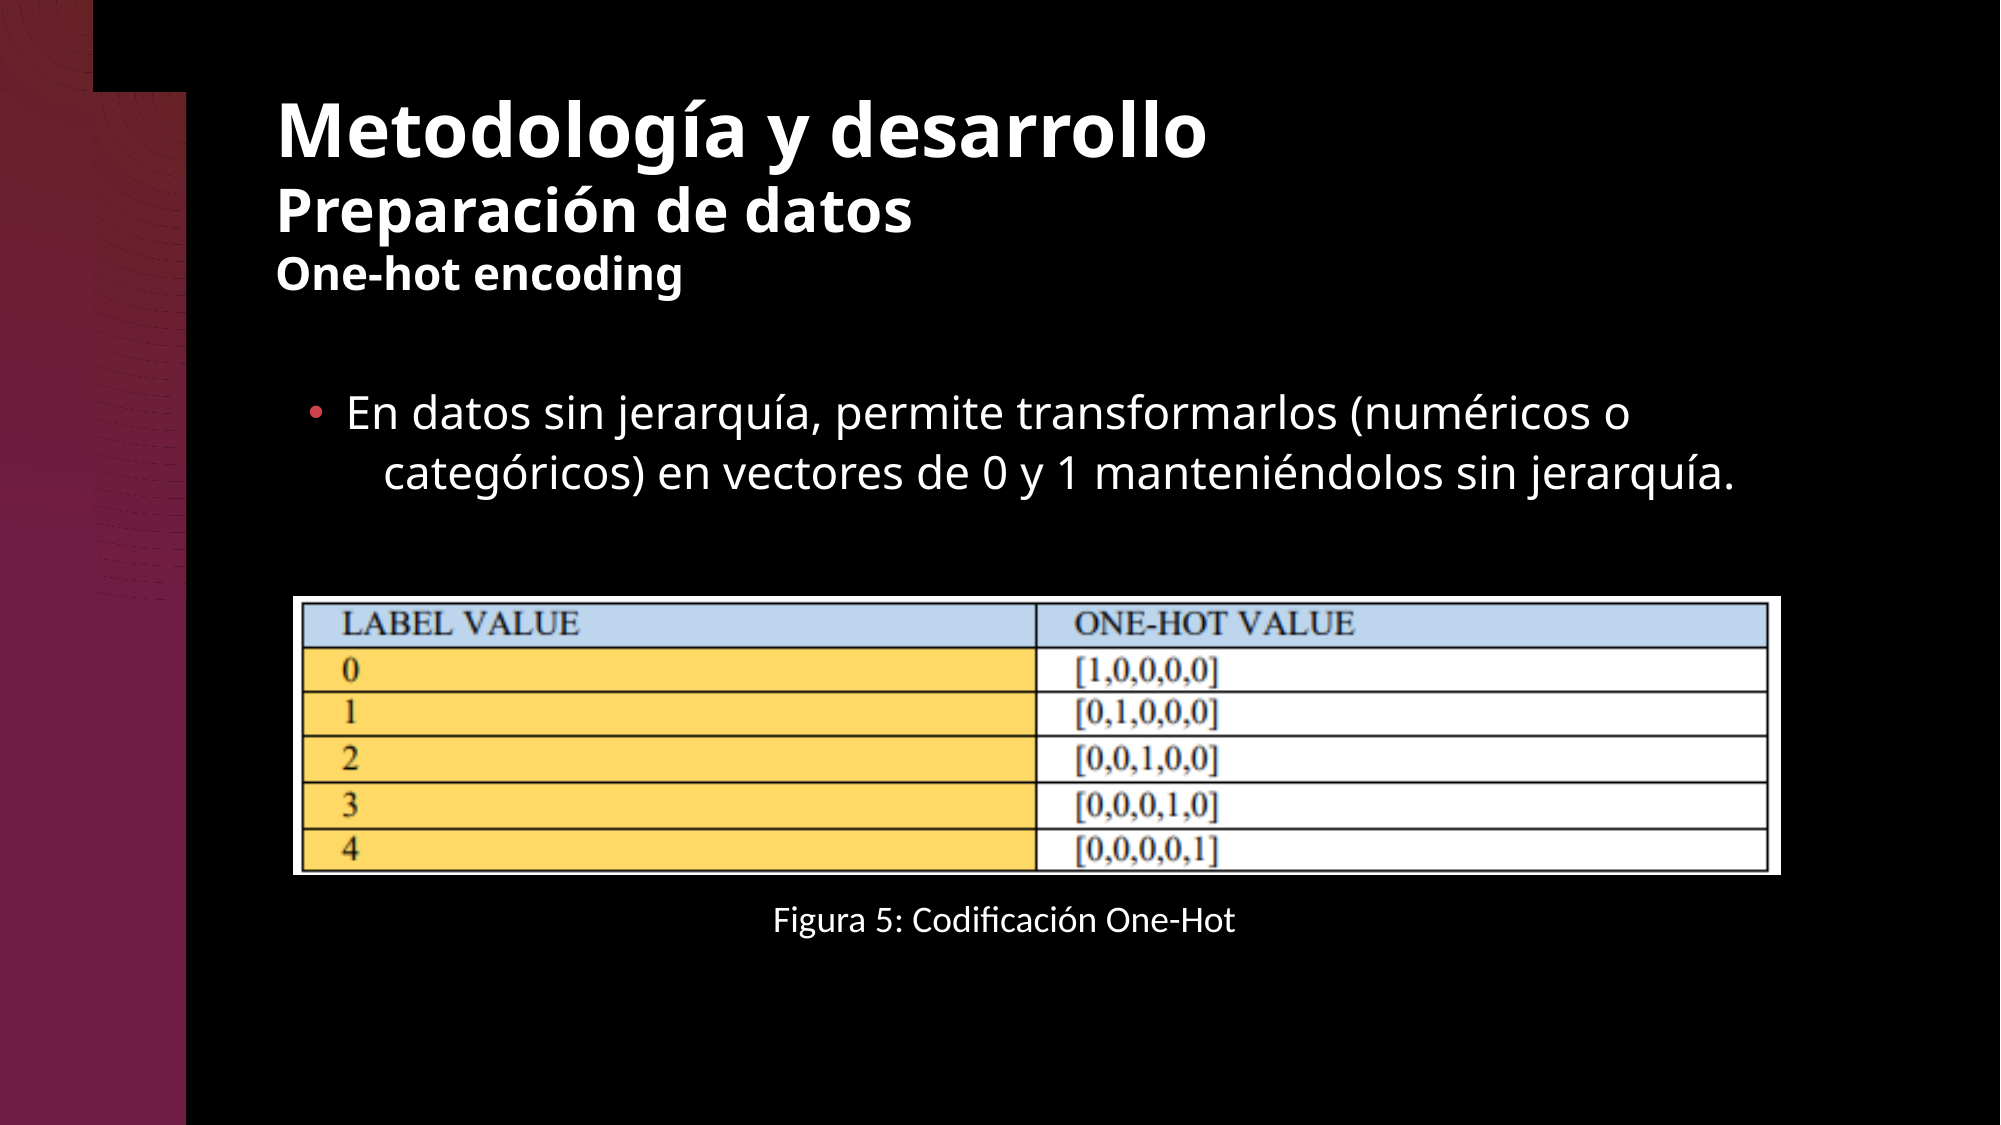

# Metodología y desarrollo Preparación de datos One-hot encoding
En datos sin jerarquía, permite transformarlos (numéricos o categóricos) en vectores de 0 y 1 manteniéndolos sin jerarquía.
Figura 5: Codificación One-Hot